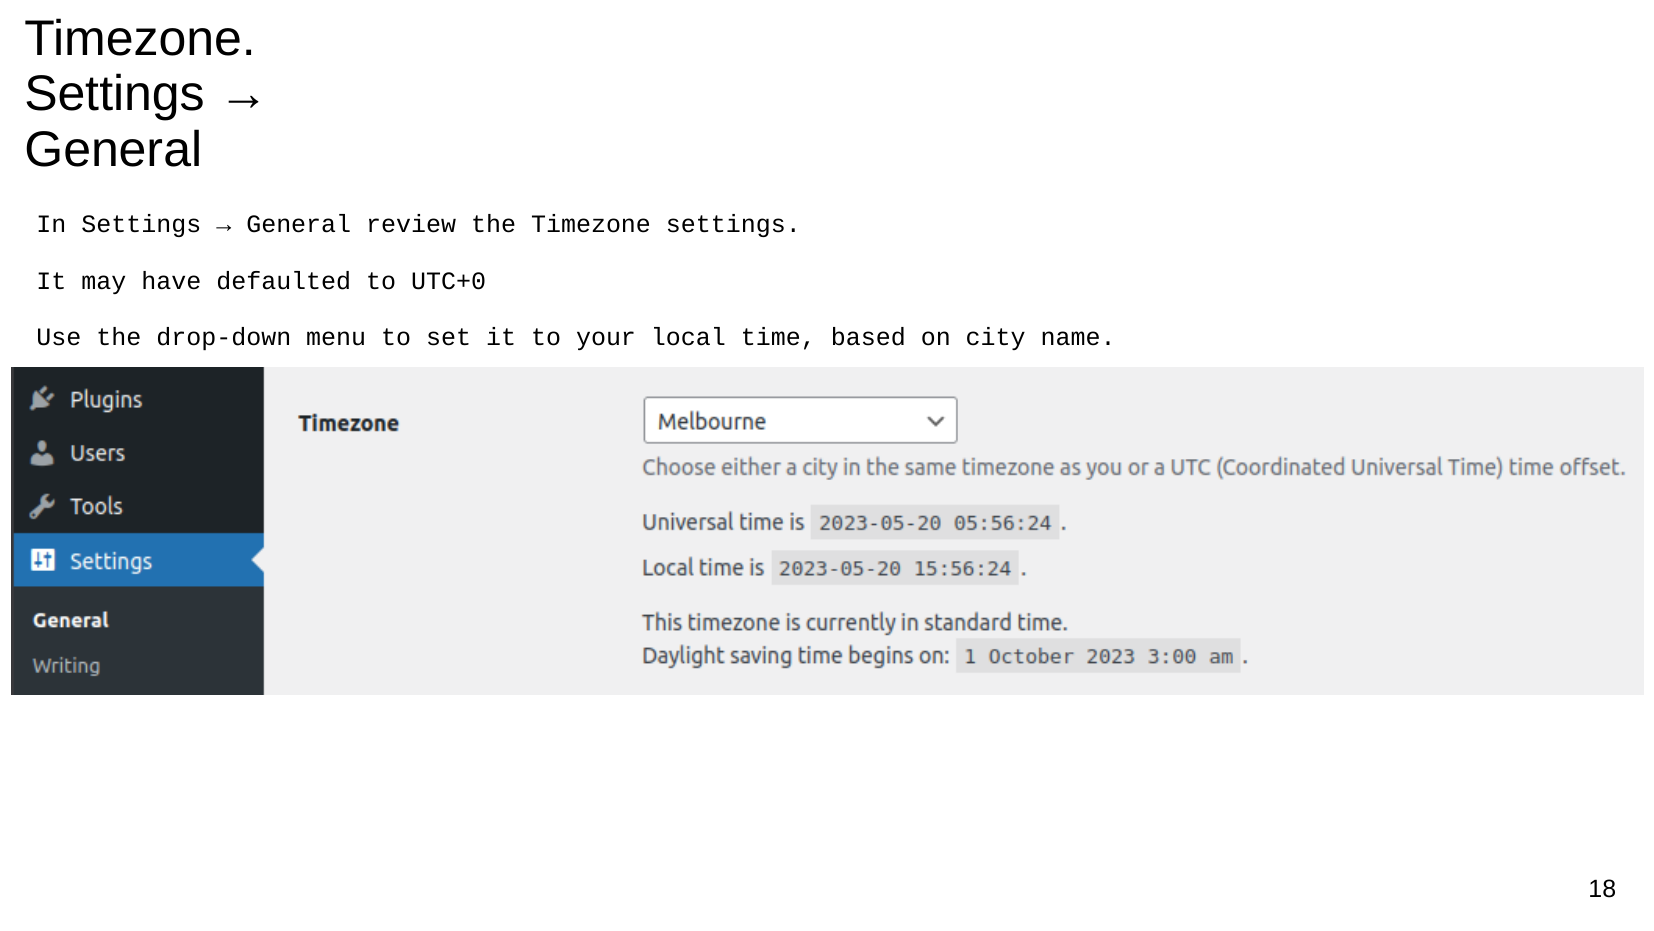

# Timezone.
Settings →
General
In Settings → General review the Timezone settings.
It may have defaulted to UTC+0
Use the drop-down menu to set it to your local time, based on city name.